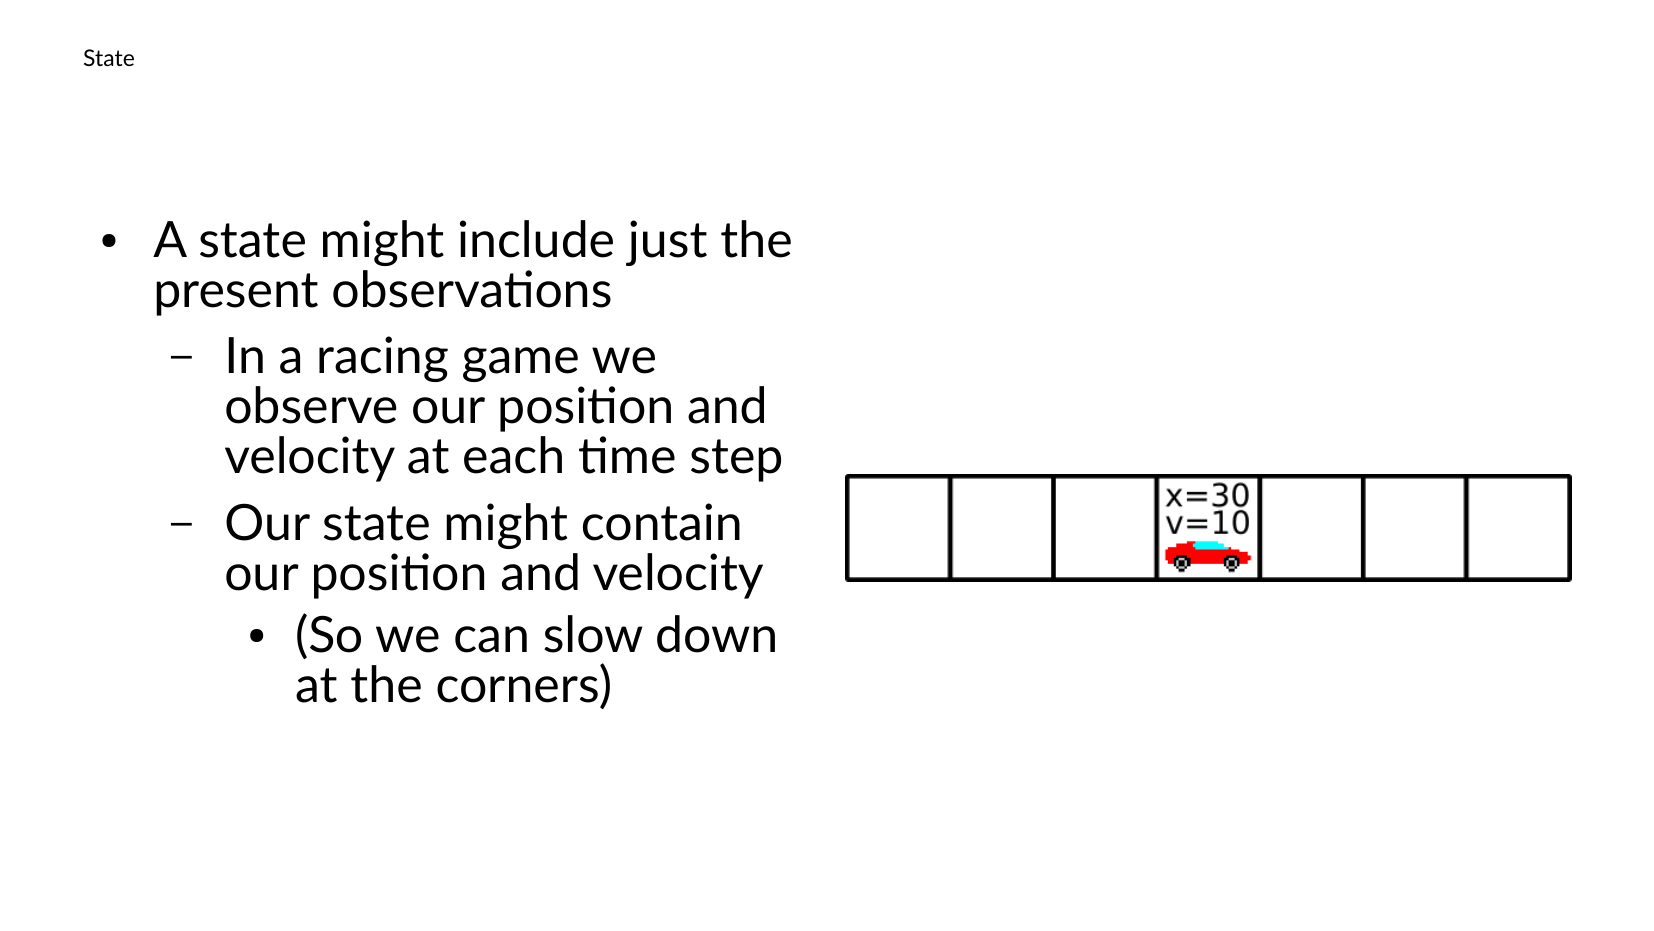

# State
A state might include just the present observations
In a racing game we observe our position and velocity at each time step
Our state might contain our position and velocity
(So we can slow down at the corners)